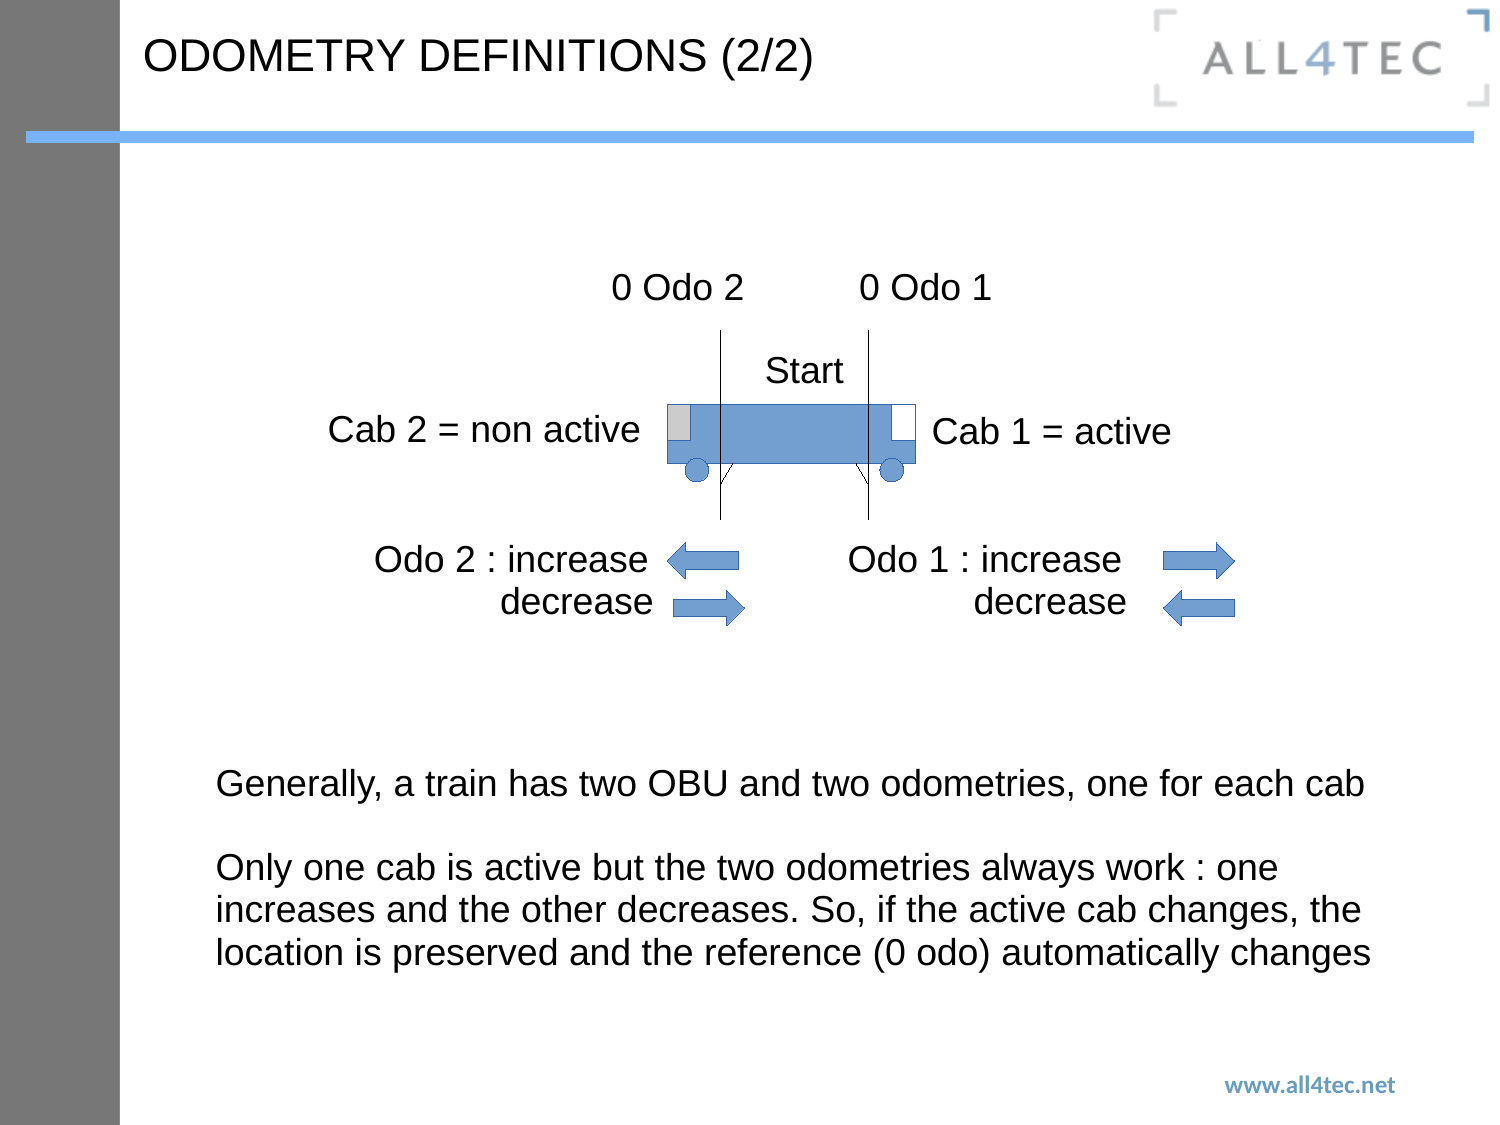

# ODOMETRY DEFINITIONS (2/2)
0 Odo 2
0 Odo 1
Start
Cab 2 = non active
Cab 1 = active
Odo 2 : increase
 decrease
Odo 1 : increase
 decrease
Generally, a train has two OBU and two odometries, one for each cab
Only one cab is active but the two odometries always work : one increases and the other decreases. So, if the active cab changes, the location is preserved and the reference (0 odo) automatically changes